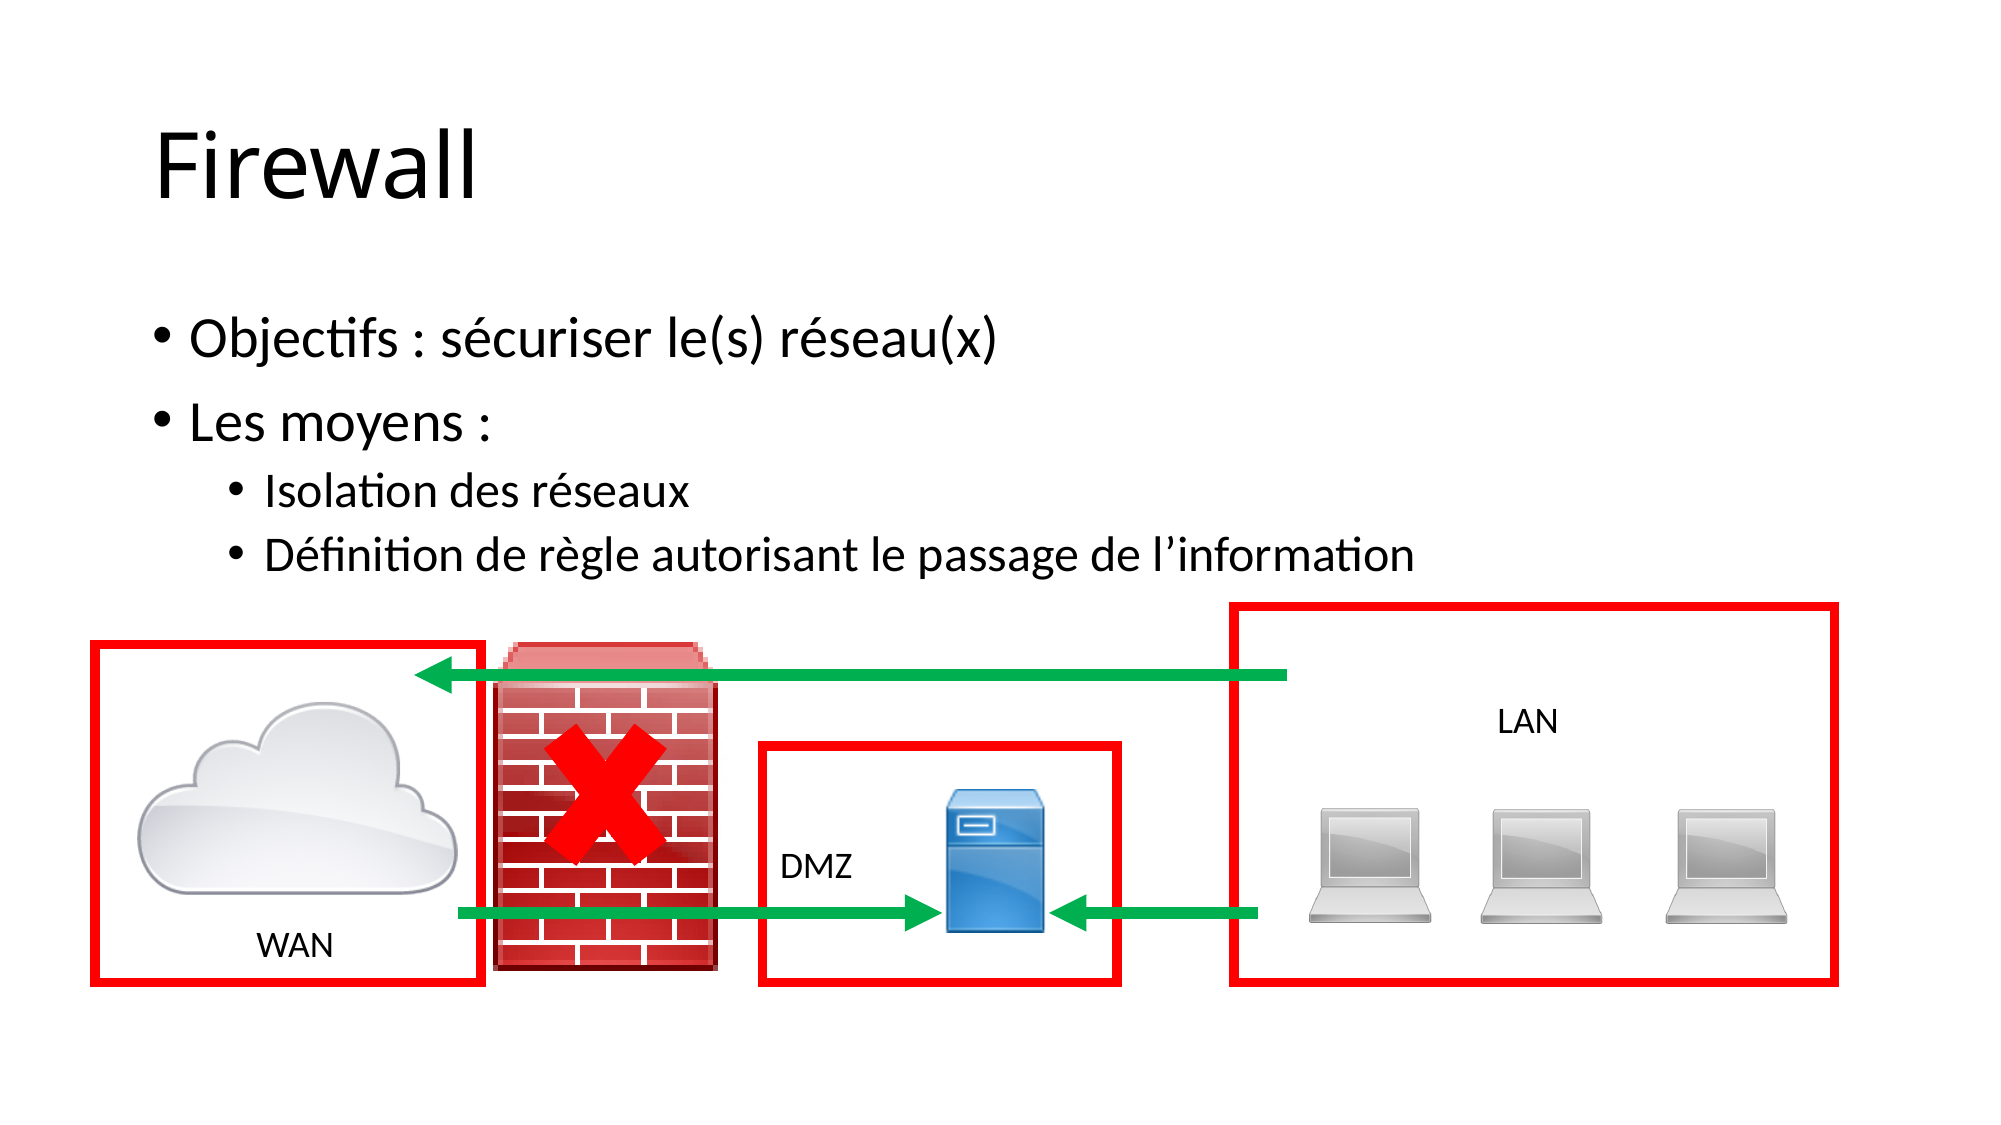

# Firewall
Objectifs : sécuriser le(s) réseau(x)
Les moyens :
Isolation des réseaux
Définition de règle autorisant le passage de l’information
LAN
DMZ
WAN